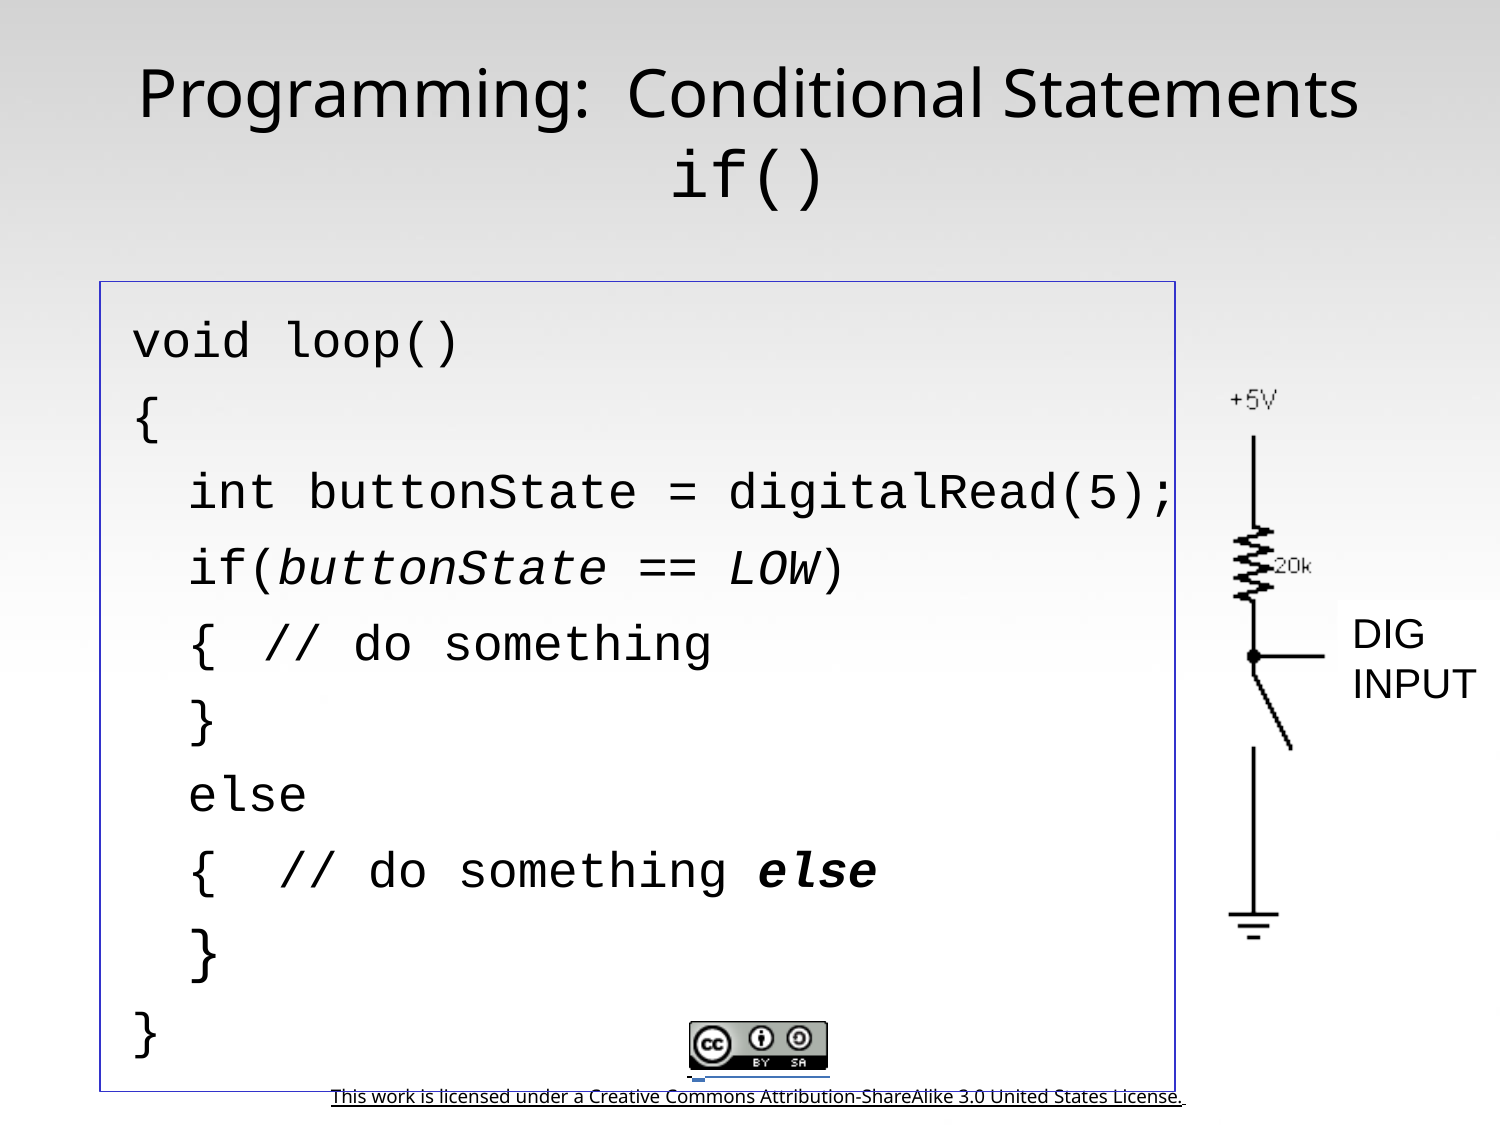

Programming: Conditional Statements
if()
# void loop()
{
	int buttonState = digitalRead(5);
	if(buttonState == LOW)
	{	// do something
	}
	else
	{ // do something else
	}
}
DIG INPUT